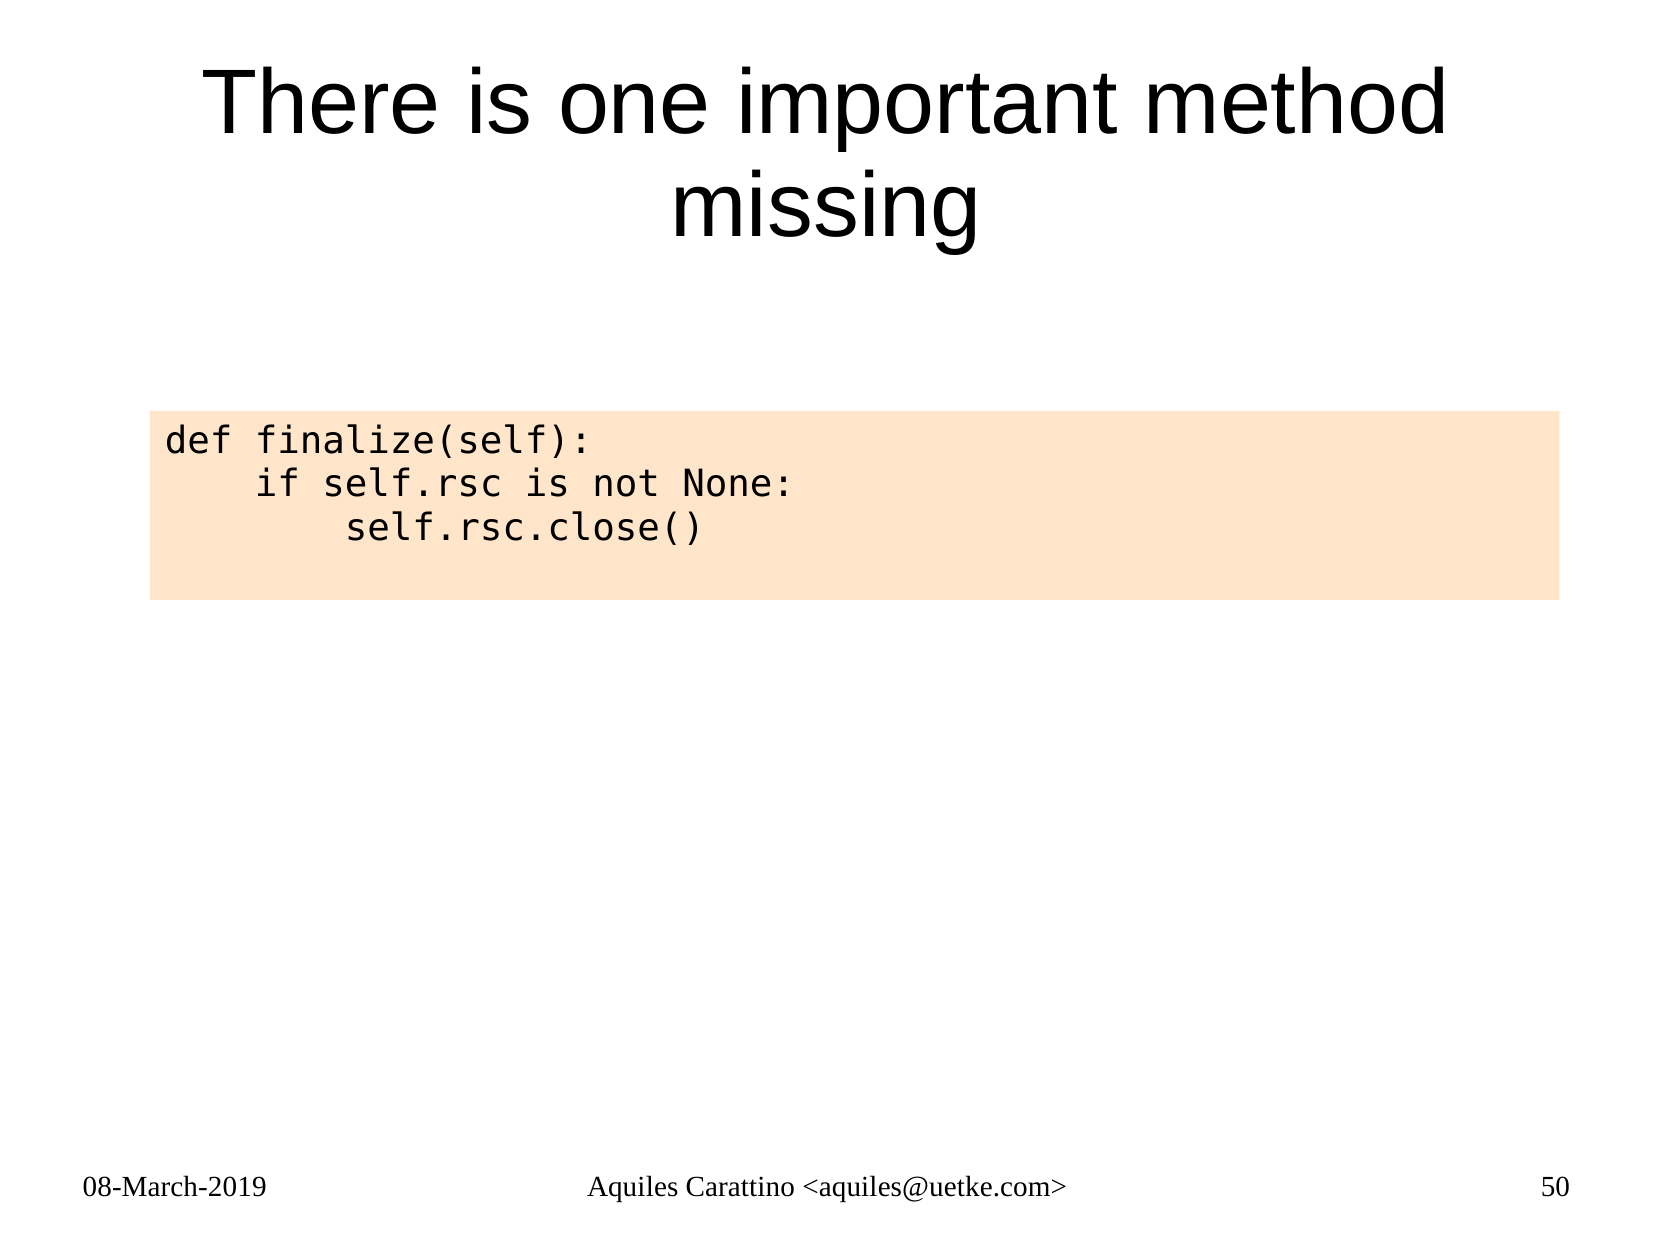

# There is one important method missing
def finalize(self):
 if self.rsc is not None:
 self.rsc.close()
08-March-2019
Aquiles Carattino <aquiles@uetke.com>
50